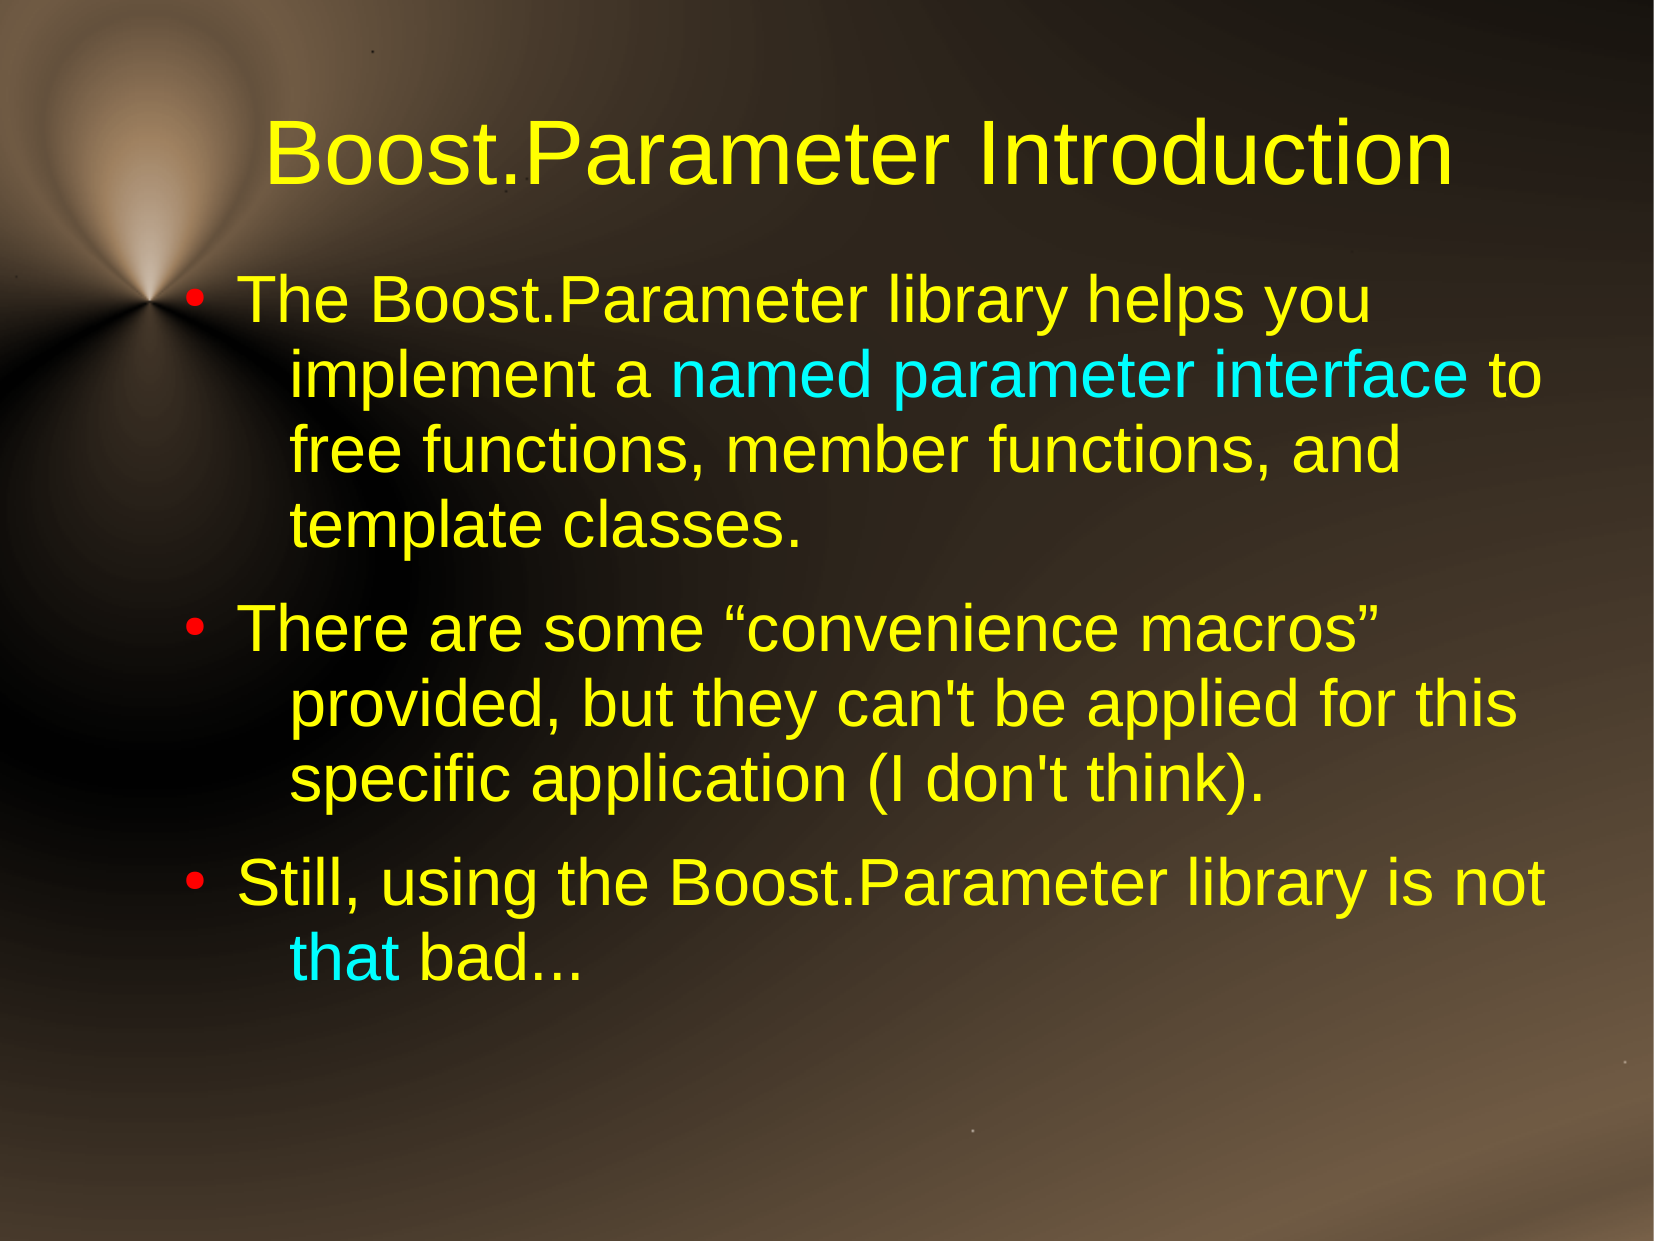

# Boost.Parameter Introduction
The Boost.Parameter library helps you implement a named parameter interface to free functions, member functions, and template classes.
There are some “convenience macros” provided, but they can't be applied for this specific application (I don't think).
Still, using the Boost.Parameter library is not that bad...